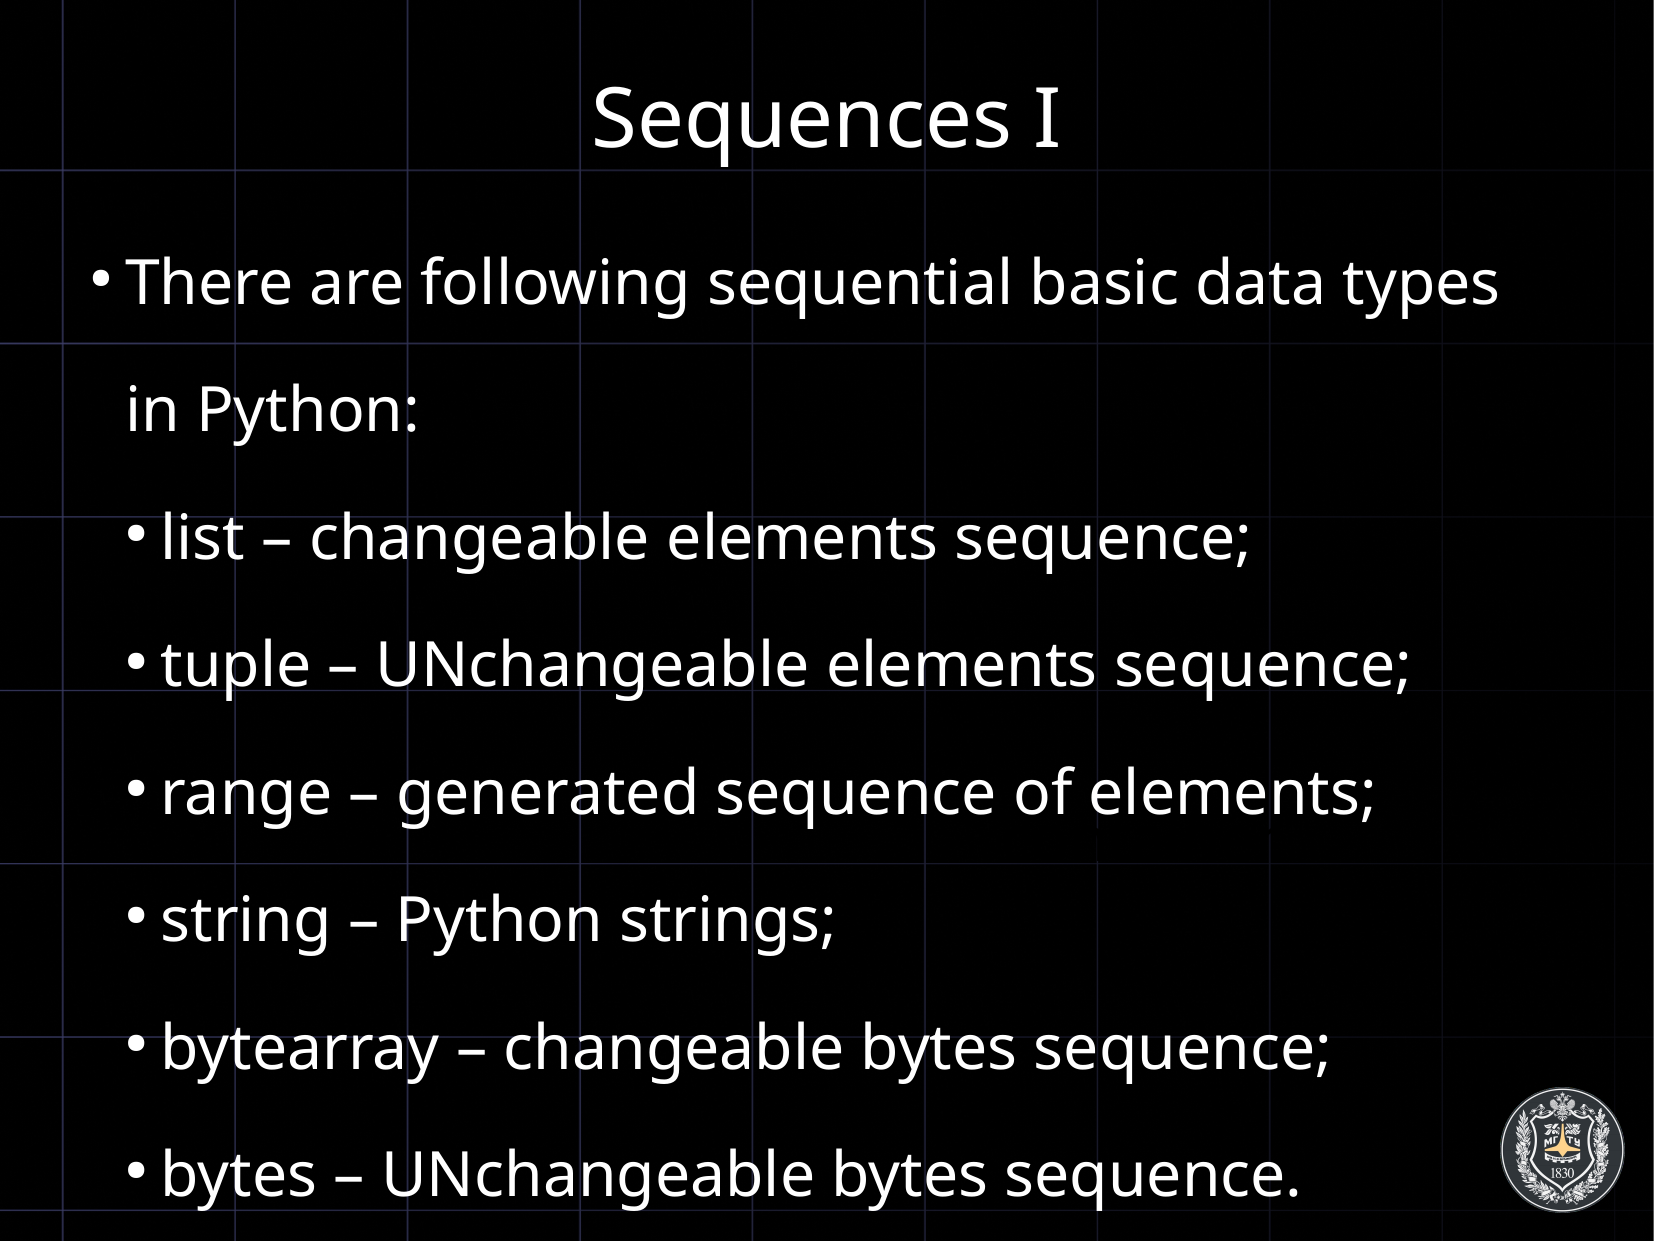

# Sequences I
There are following sequential basic data types in Python:
list – changeable elements sequence;
tuple – UNchangeable elements sequence;
range – generated sequence of elements;
string – Python strings;
bytearray – changeable bytes sequence;
bytes – UNchangeable bytes sequence.
container